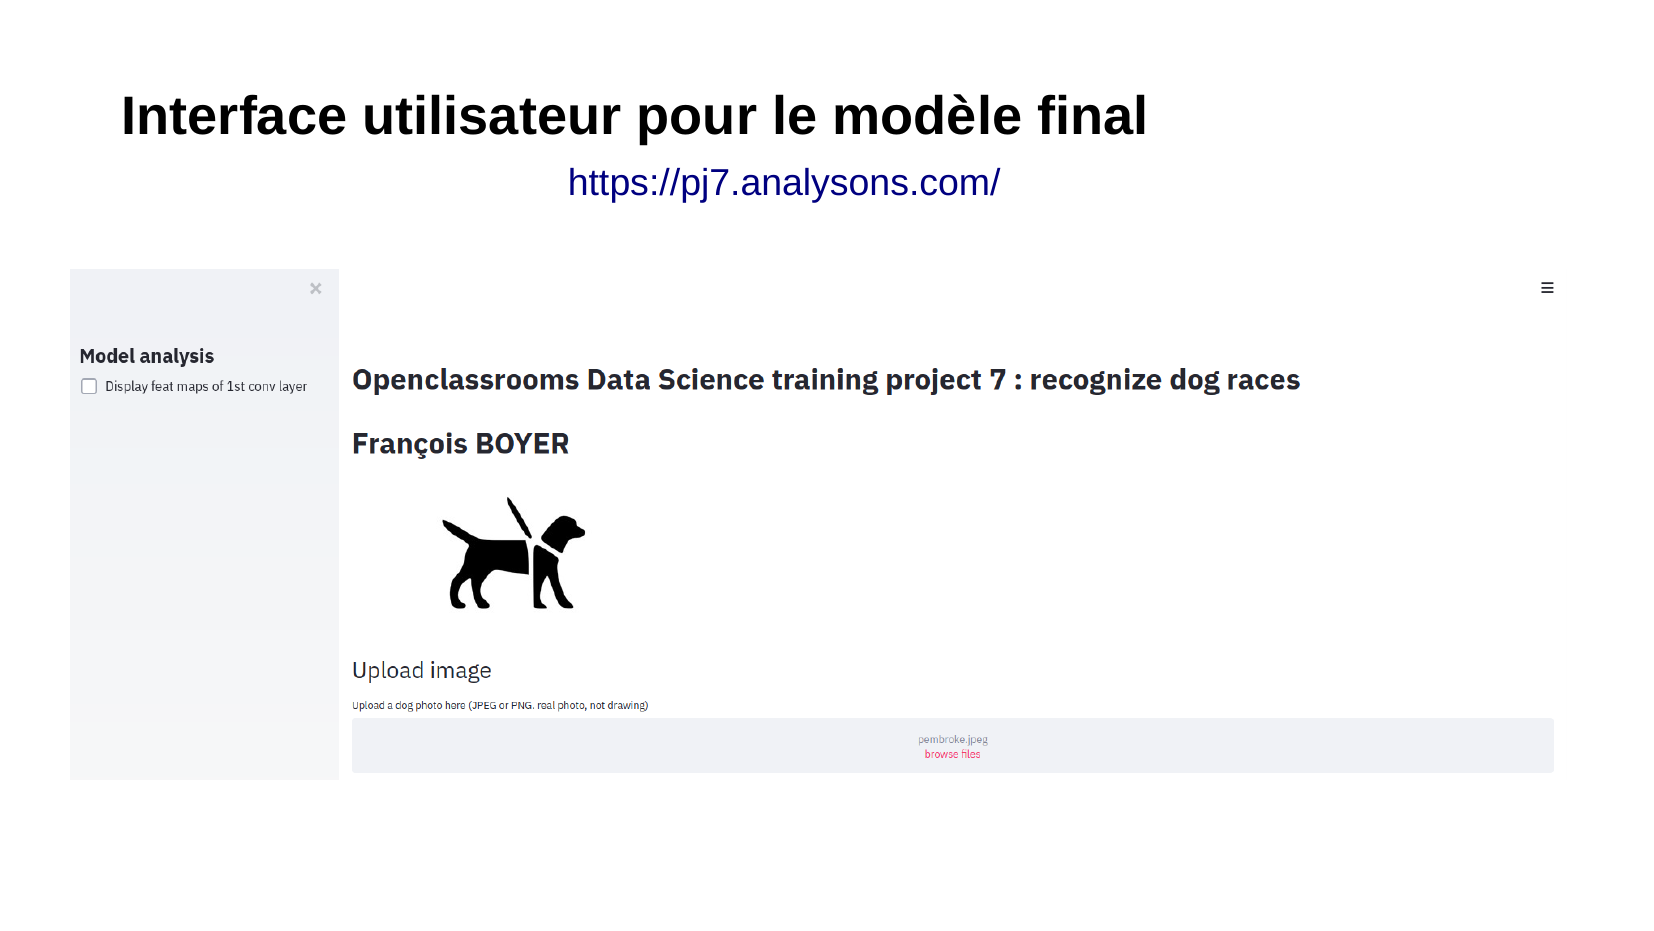

Interface utilisateur pour le modèle final
https://pj7.analysons.com/